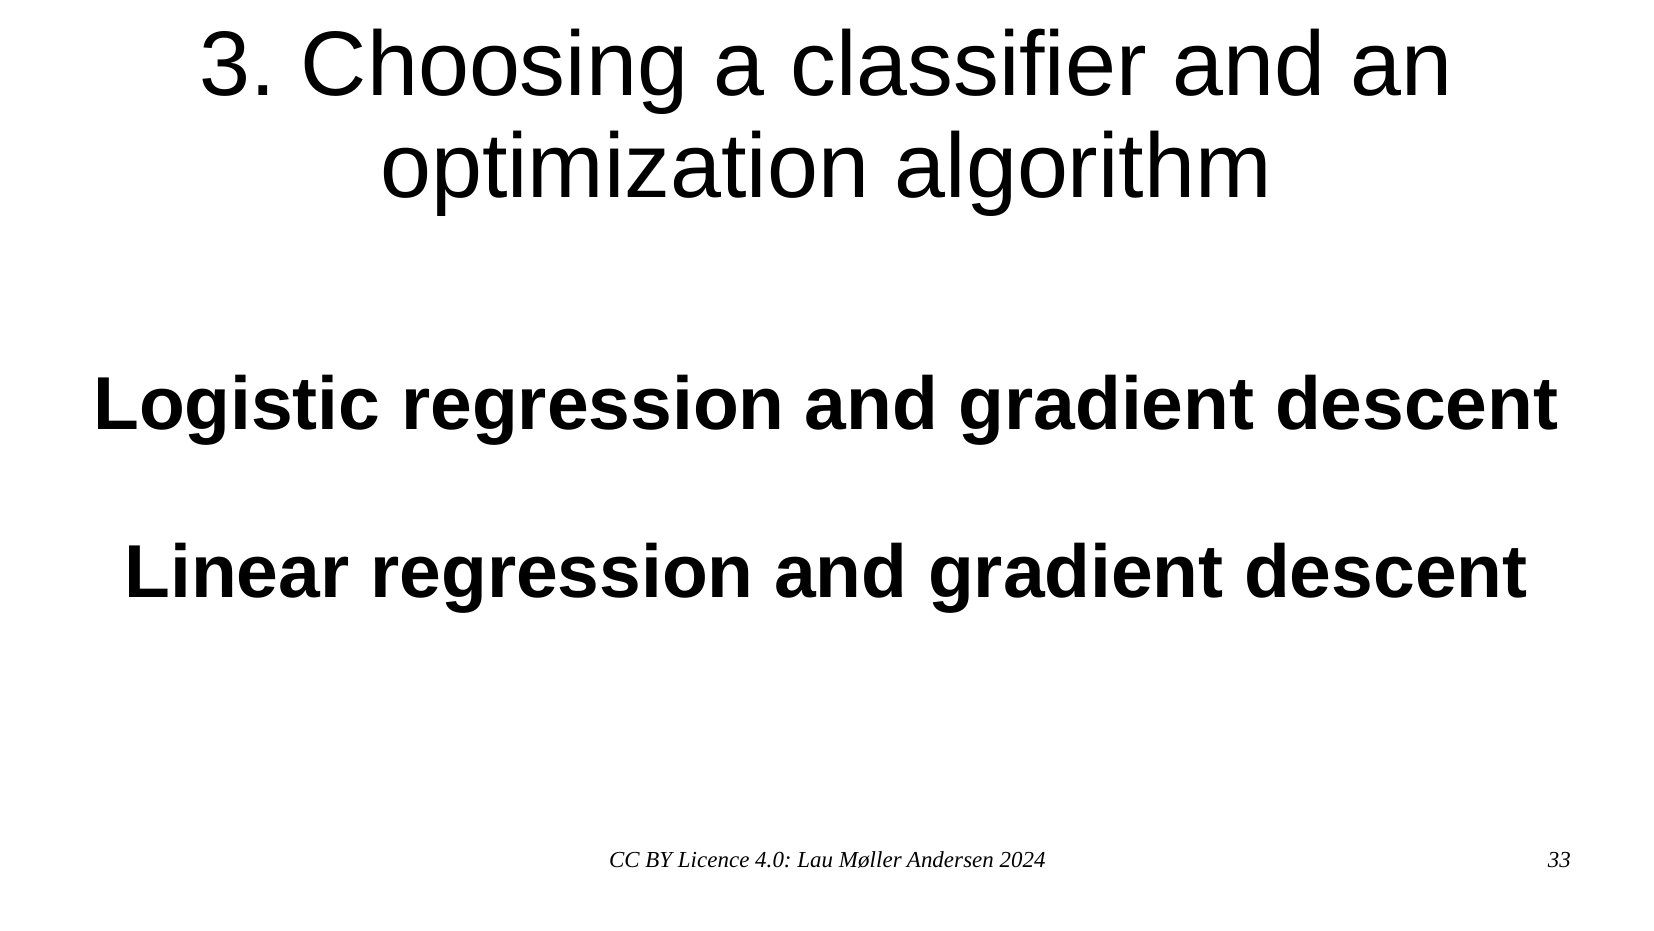

# 3. Choosing a classifier and an optimization algorithm
Logistic regression and gradient descent
Linear regression and gradient descent
CC BY Licence 4.0: Lau Møller Andersen 2024
33